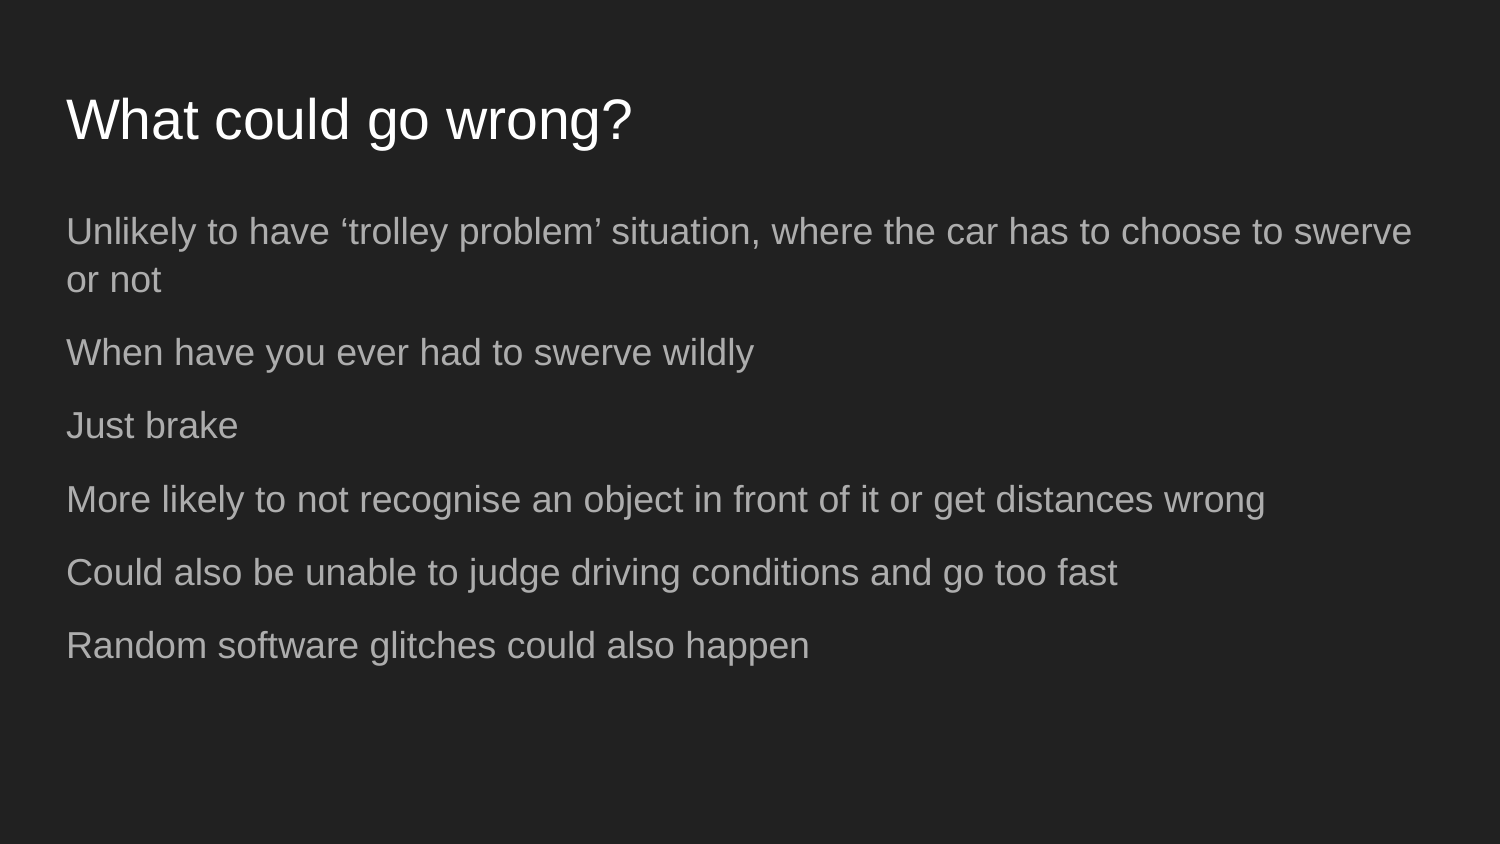

# What could go wrong?
Unlikely to have ‘trolley problem’ situation, where the car has to choose to swerve or not
When have you ever had to swerve wildly
Just brake
More likely to not recognise an object in front of it or get distances wrong
Could also be unable to judge driving conditions and go too fast
Random software glitches could also happen